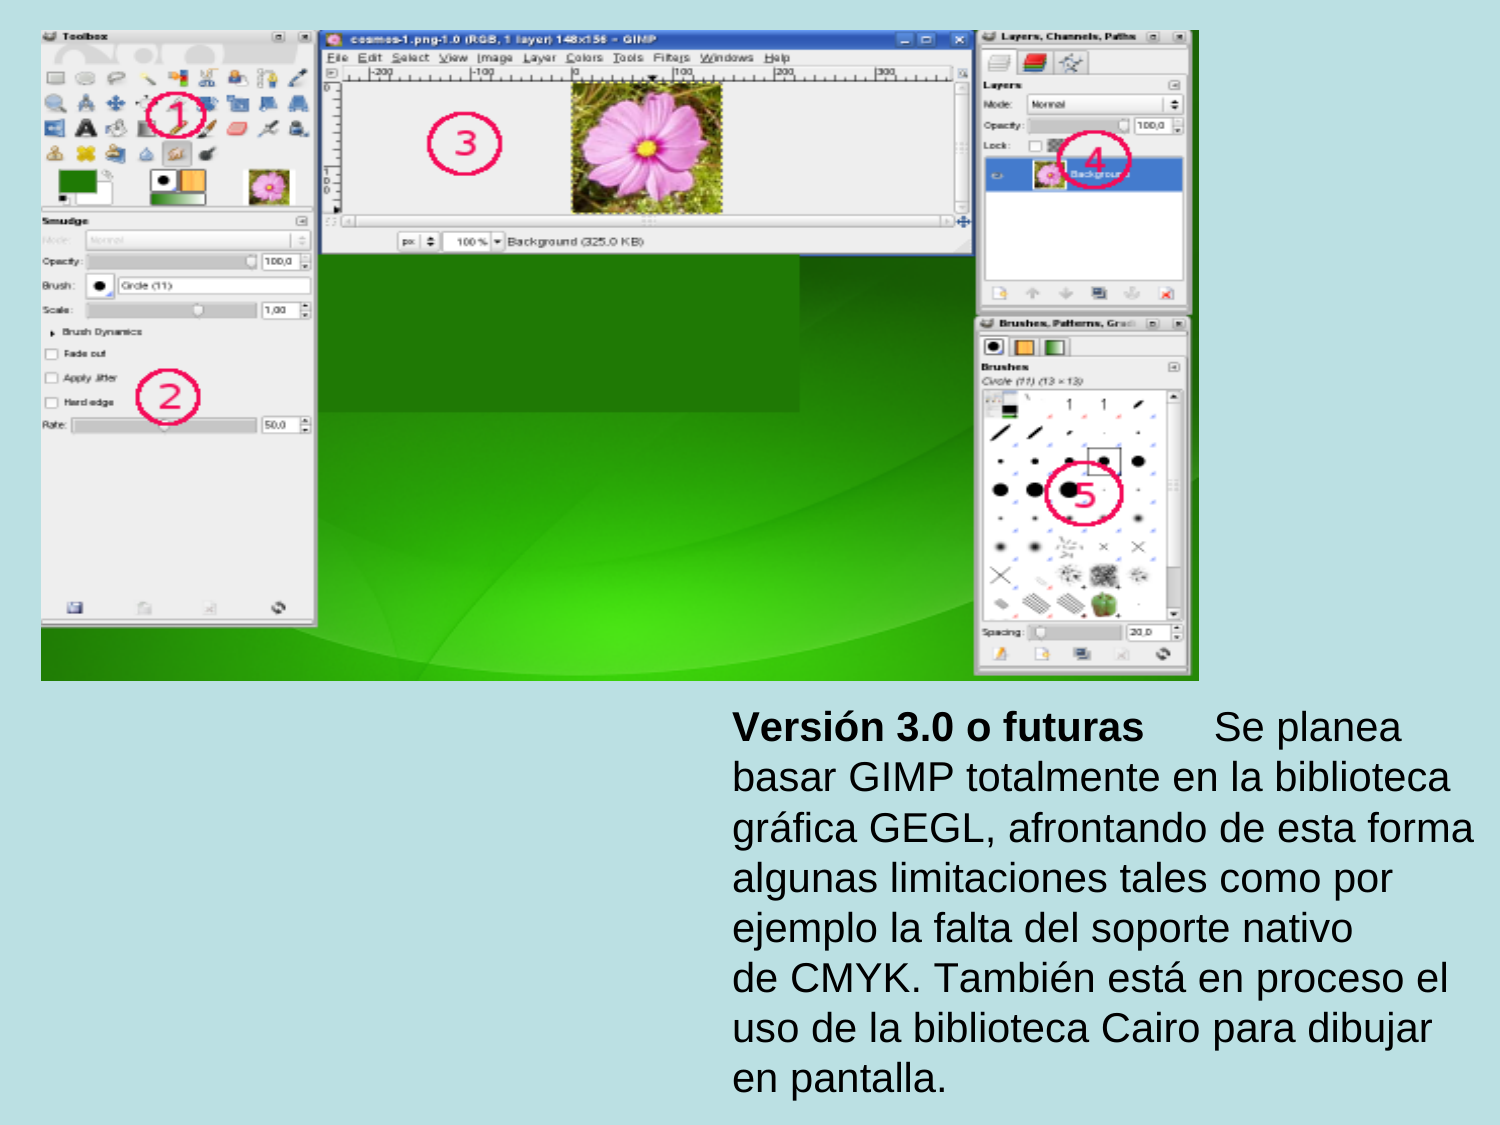

# Versión 3.0 o futuras Se planea basar GIMP totalmente en la biblioteca gráfica GEGL, afrontando de esta forma algunas limitaciones tales como por ejemplo la falta del soporte nativo de CMYK. También está en proceso el uso de la biblioteca Cairo para dibujar en pantalla.